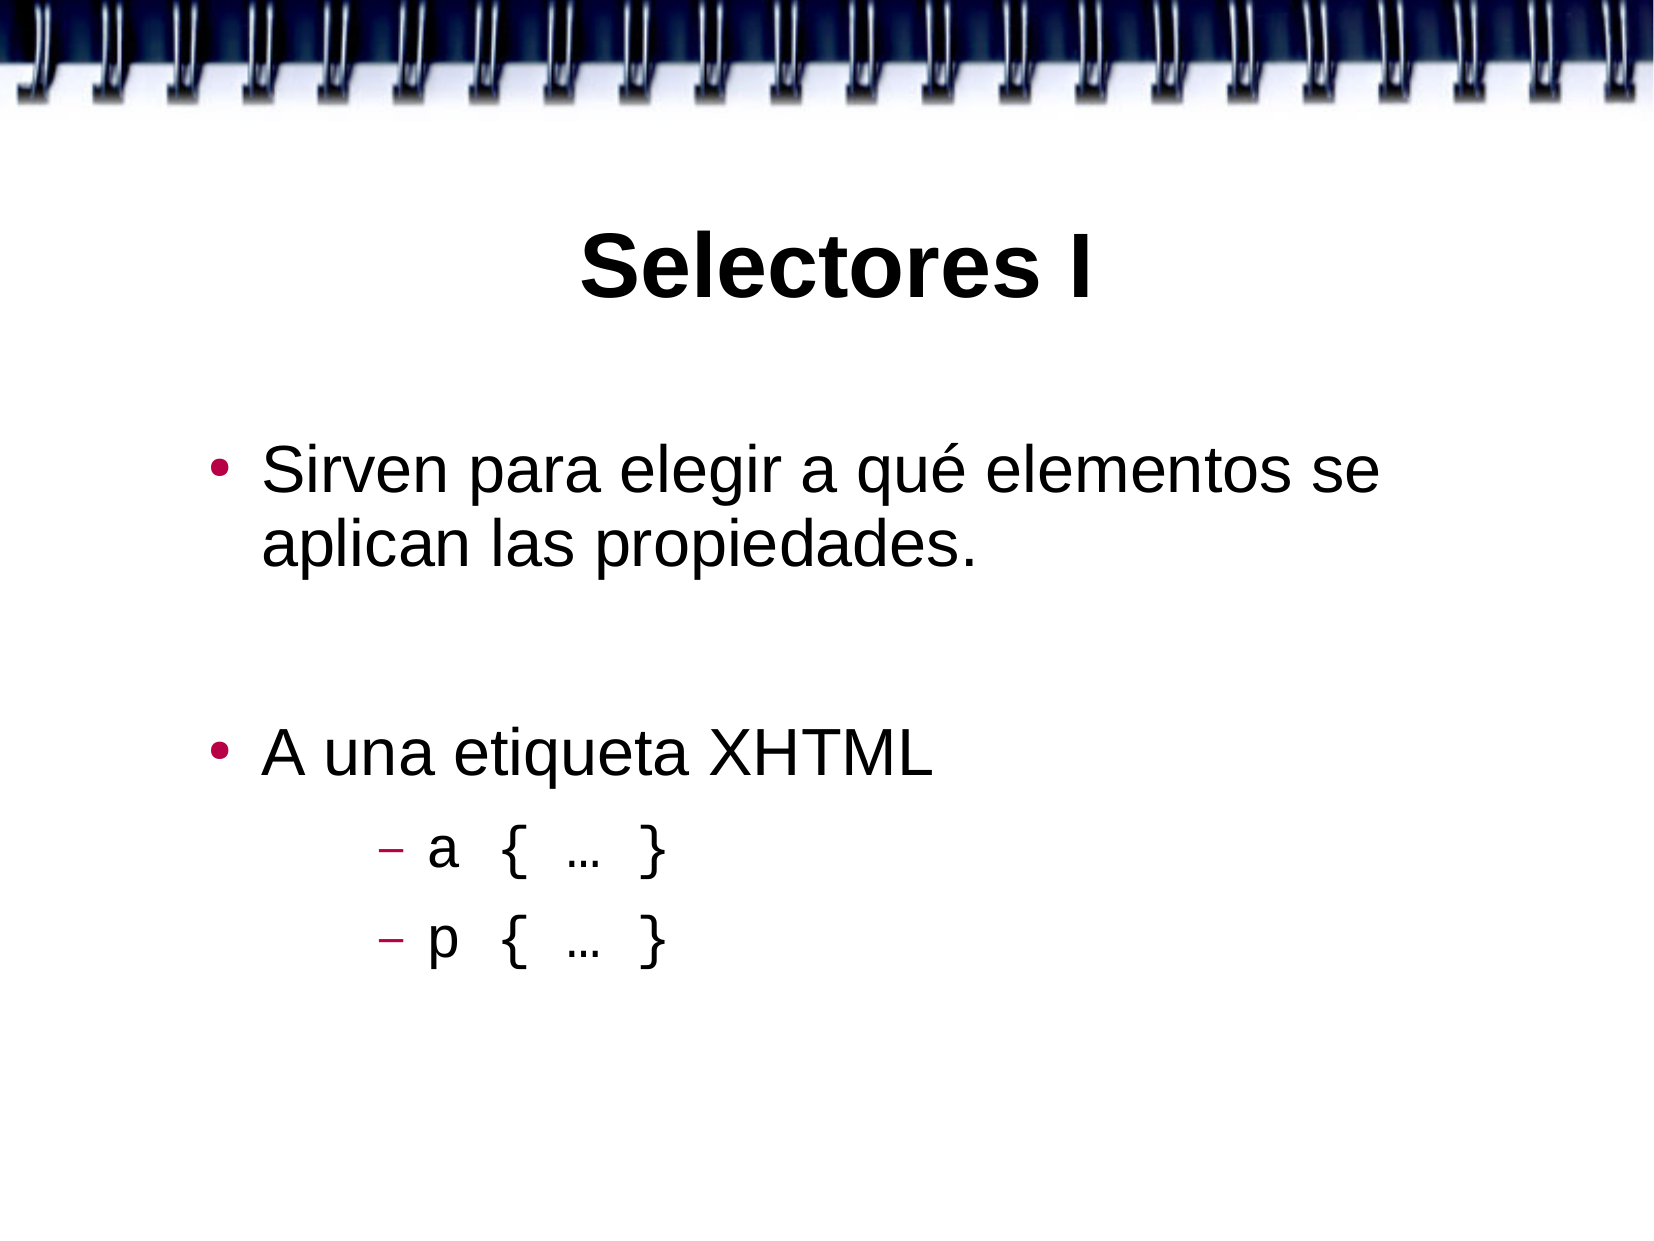

# Selectores I
Sirven para elegir a qué elementos se aplican las propiedades.
A una etiqueta XHTML
a { … }
p { … }